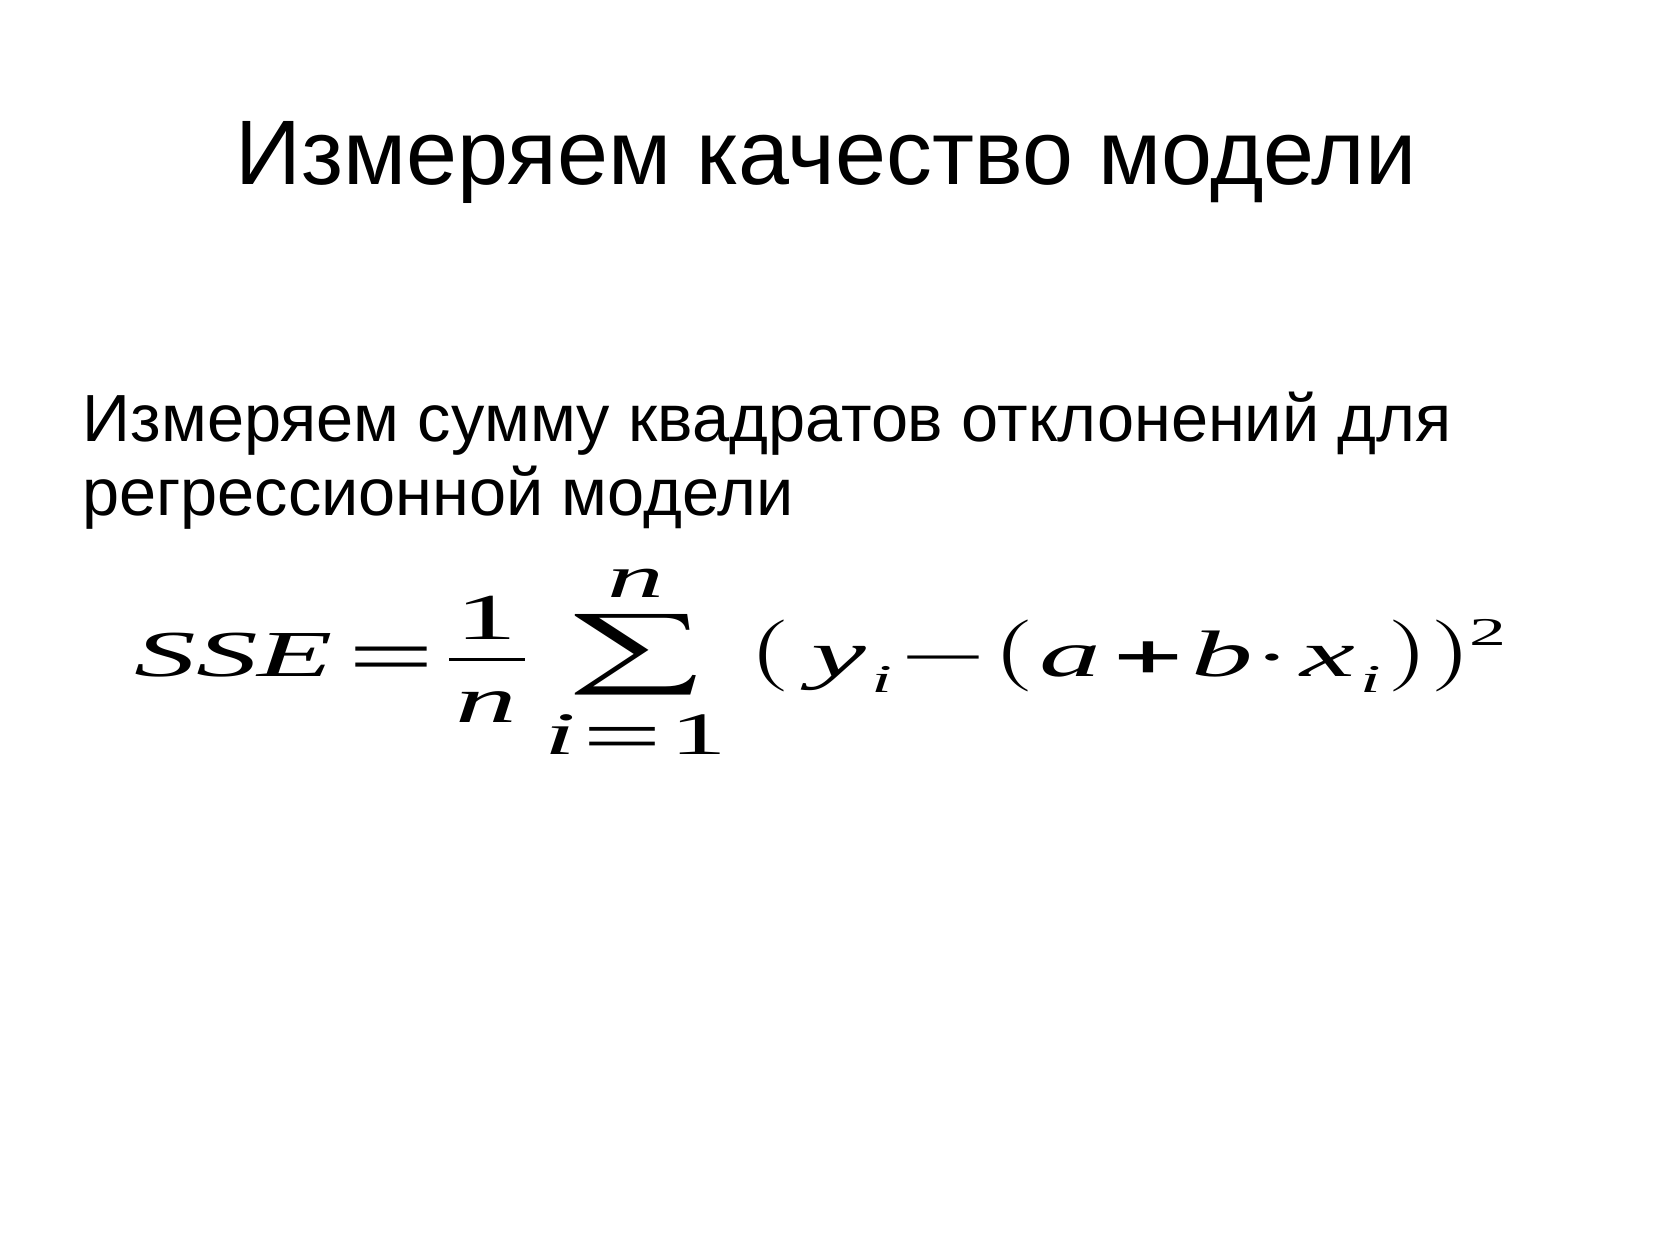

# Измеряем качество модели
Измеряем сумму квадратов отклонений для регрессионной модели